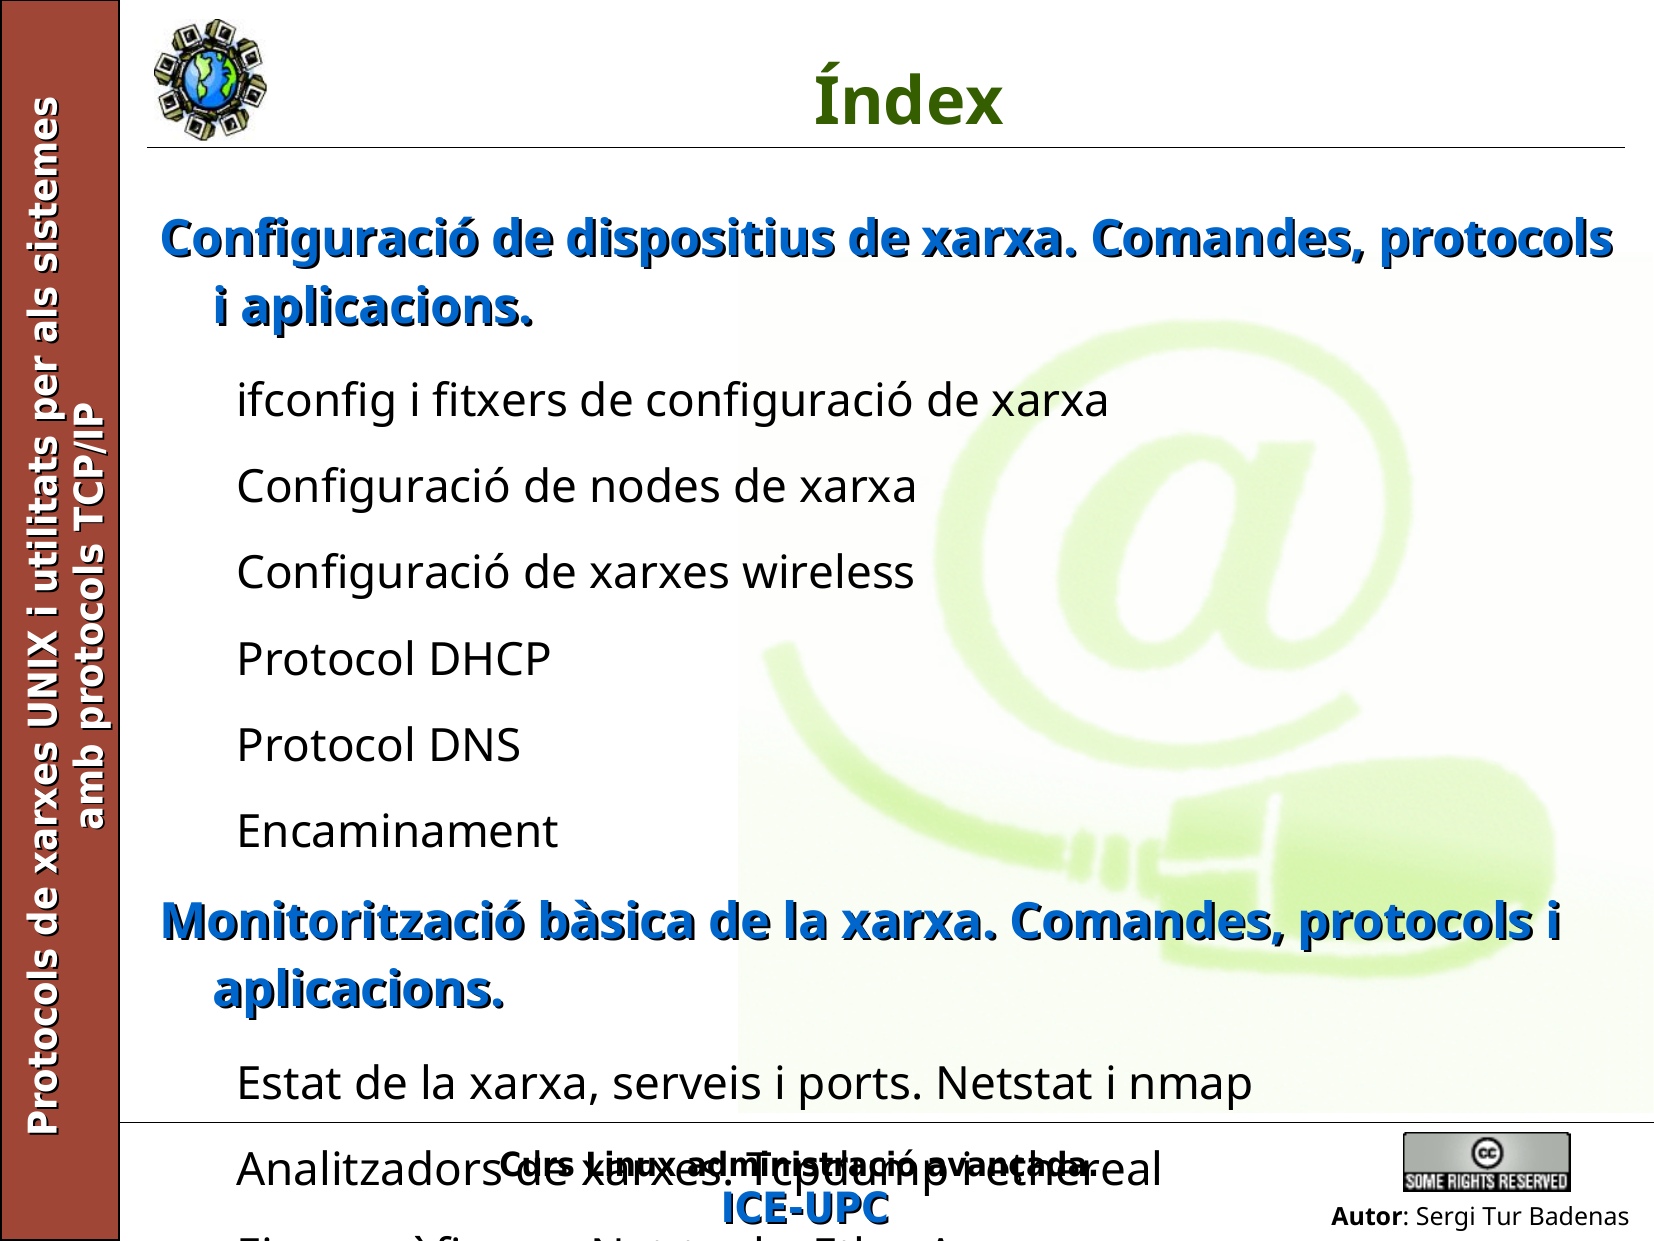

# Índex
Configuració de dispositius de xarxa. Comandes, protocols i aplicacions.
ifconfig i fitxers de configuració de xarxa
Configuració de nodes de xarxa
Configuració de xarxes wireless
Protocol DHCP
Protocol DNS
Encaminament
Monitorització bàsica de la xarxa. Comandes, protocols i aplicacions.
Estat de la xarxa, serveis i ports. Netstat i nmap
Analitzadors de xarxes. Tcpdump i ethereal
Eines gràfiques: Net-tools, EtherApe